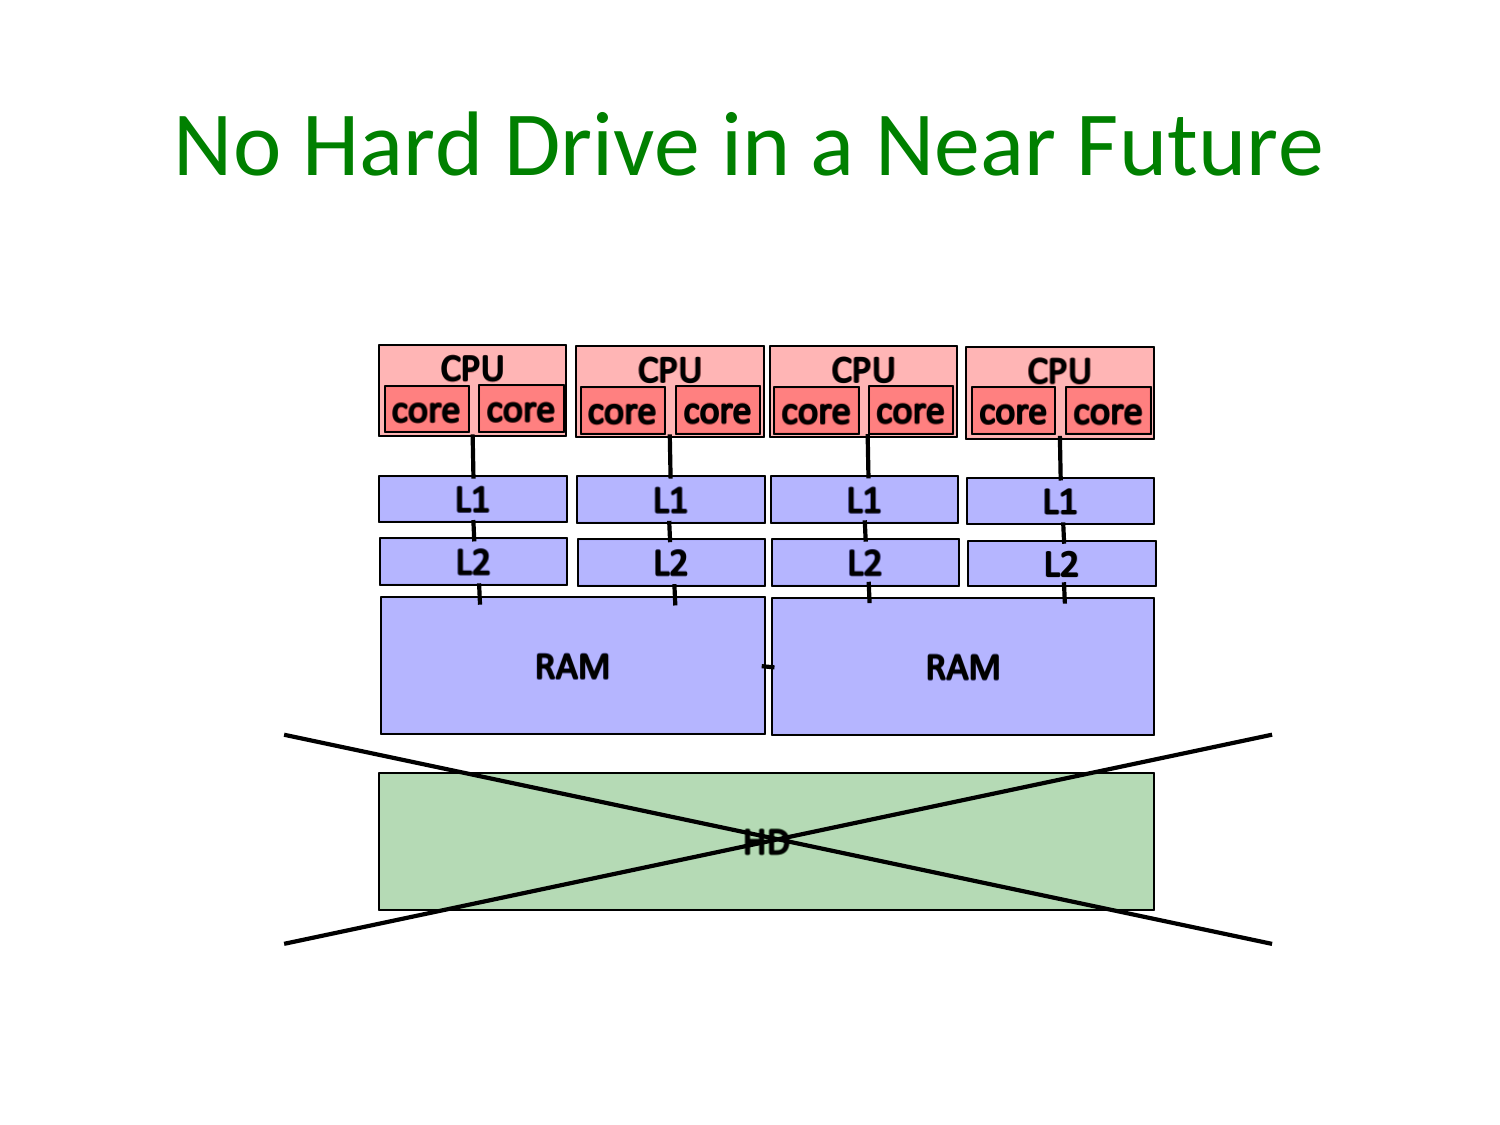

# No Hard Drive in a Near Future